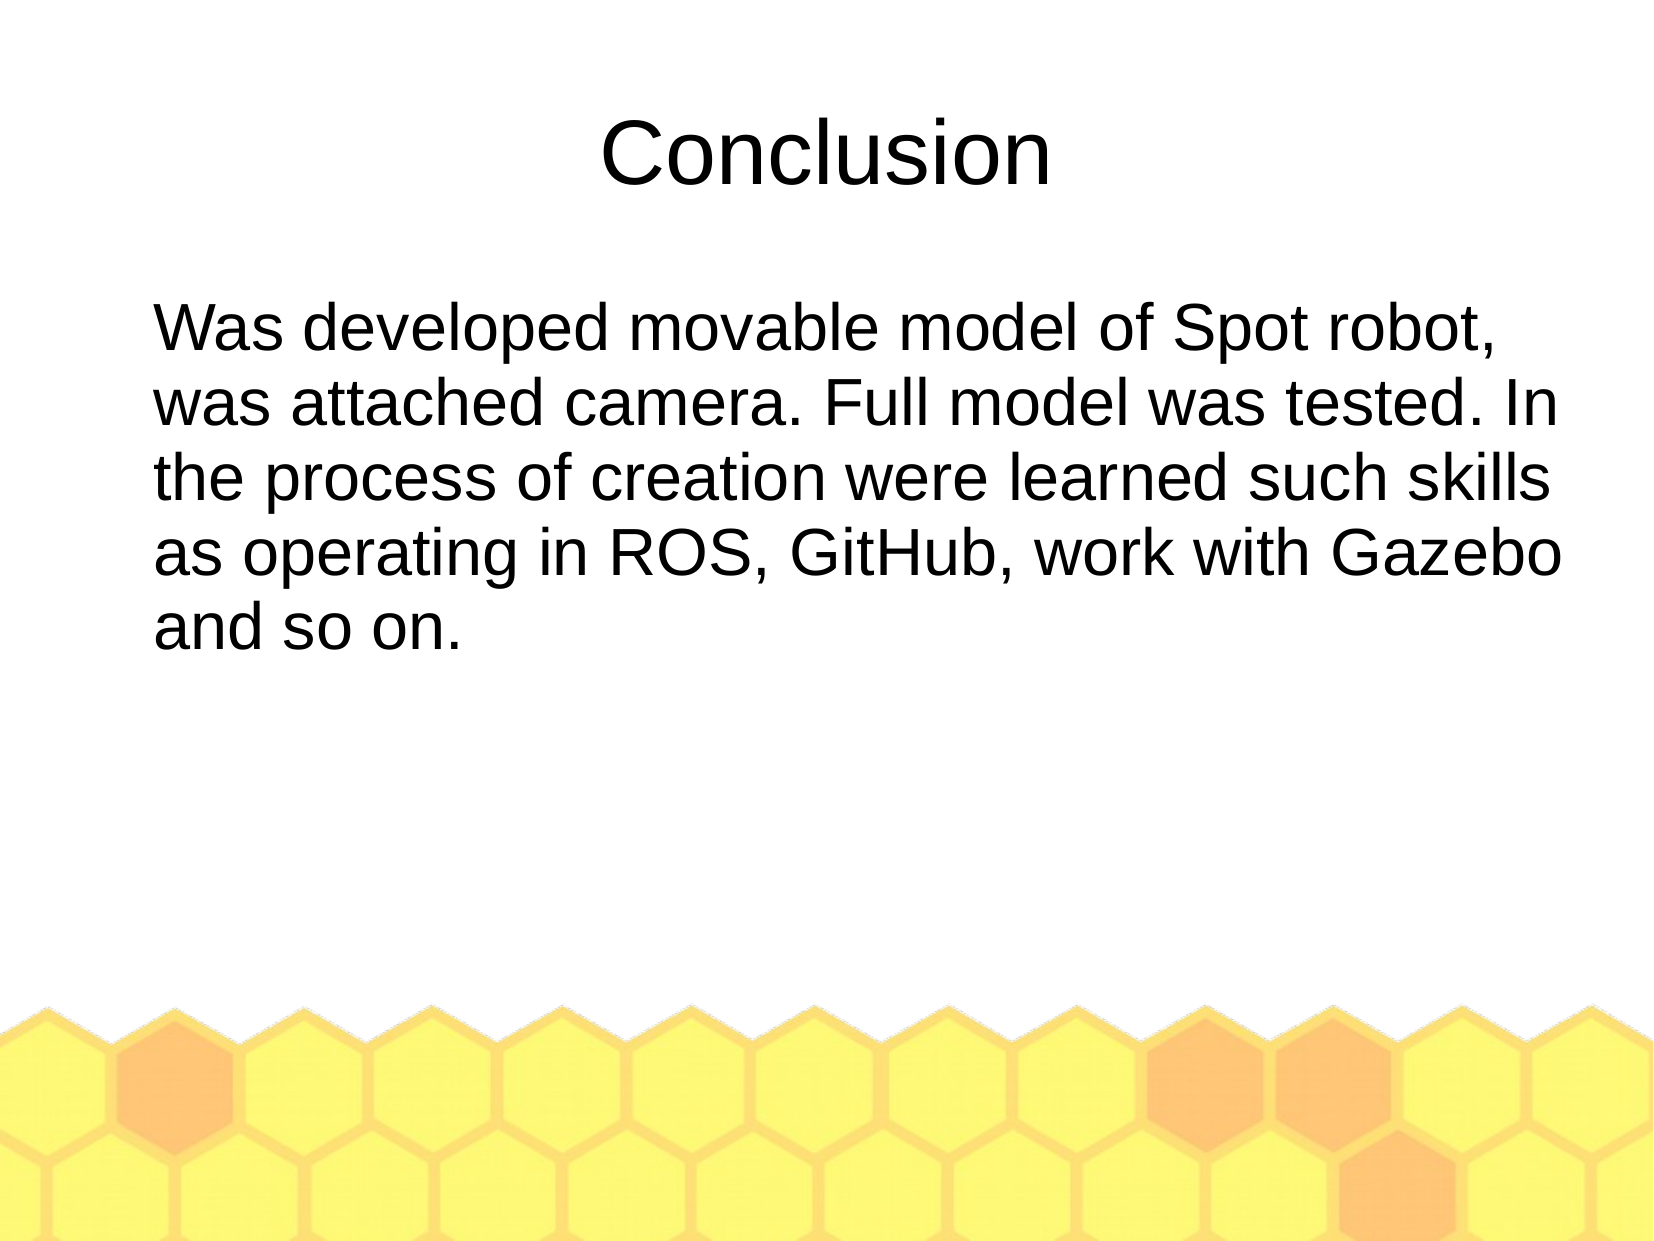

# Conclusion
Was developed movable model of Spot robot, was attached camera. Full model was tested. In the process of creation were learned such skills as operating in ROS, GitHub, work with Gazebo and so on.